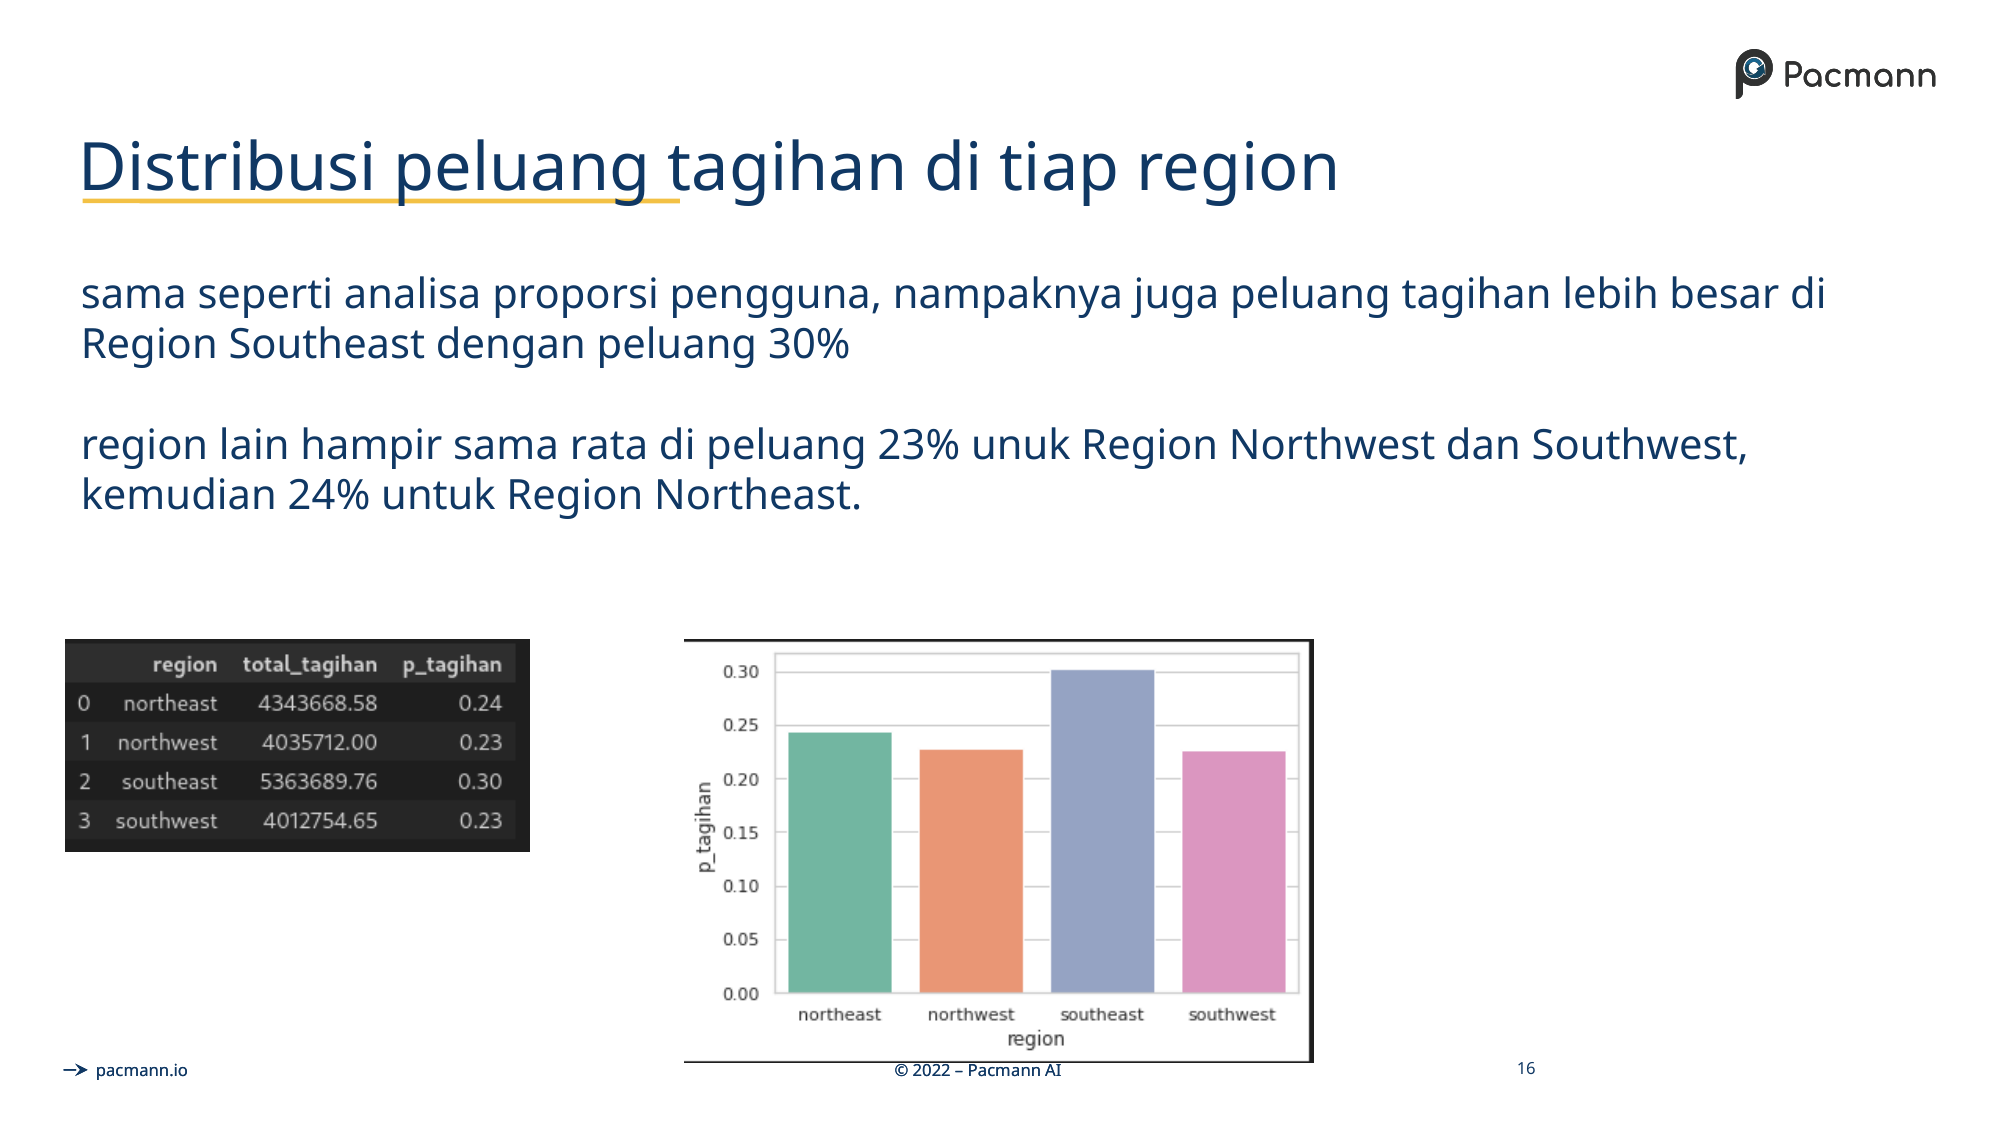

# Distribusi peluang tagihan di tiap region
sama seperti analisa proporsi pengguna, nampaknya juga peluang tagihan lebih besar di Region Southeast dengan peluang 30%
region lain hampir sama rata di peluang 23% unuk Region Northwest dan Southwest, kemudian 24% untuk Region Northeast.